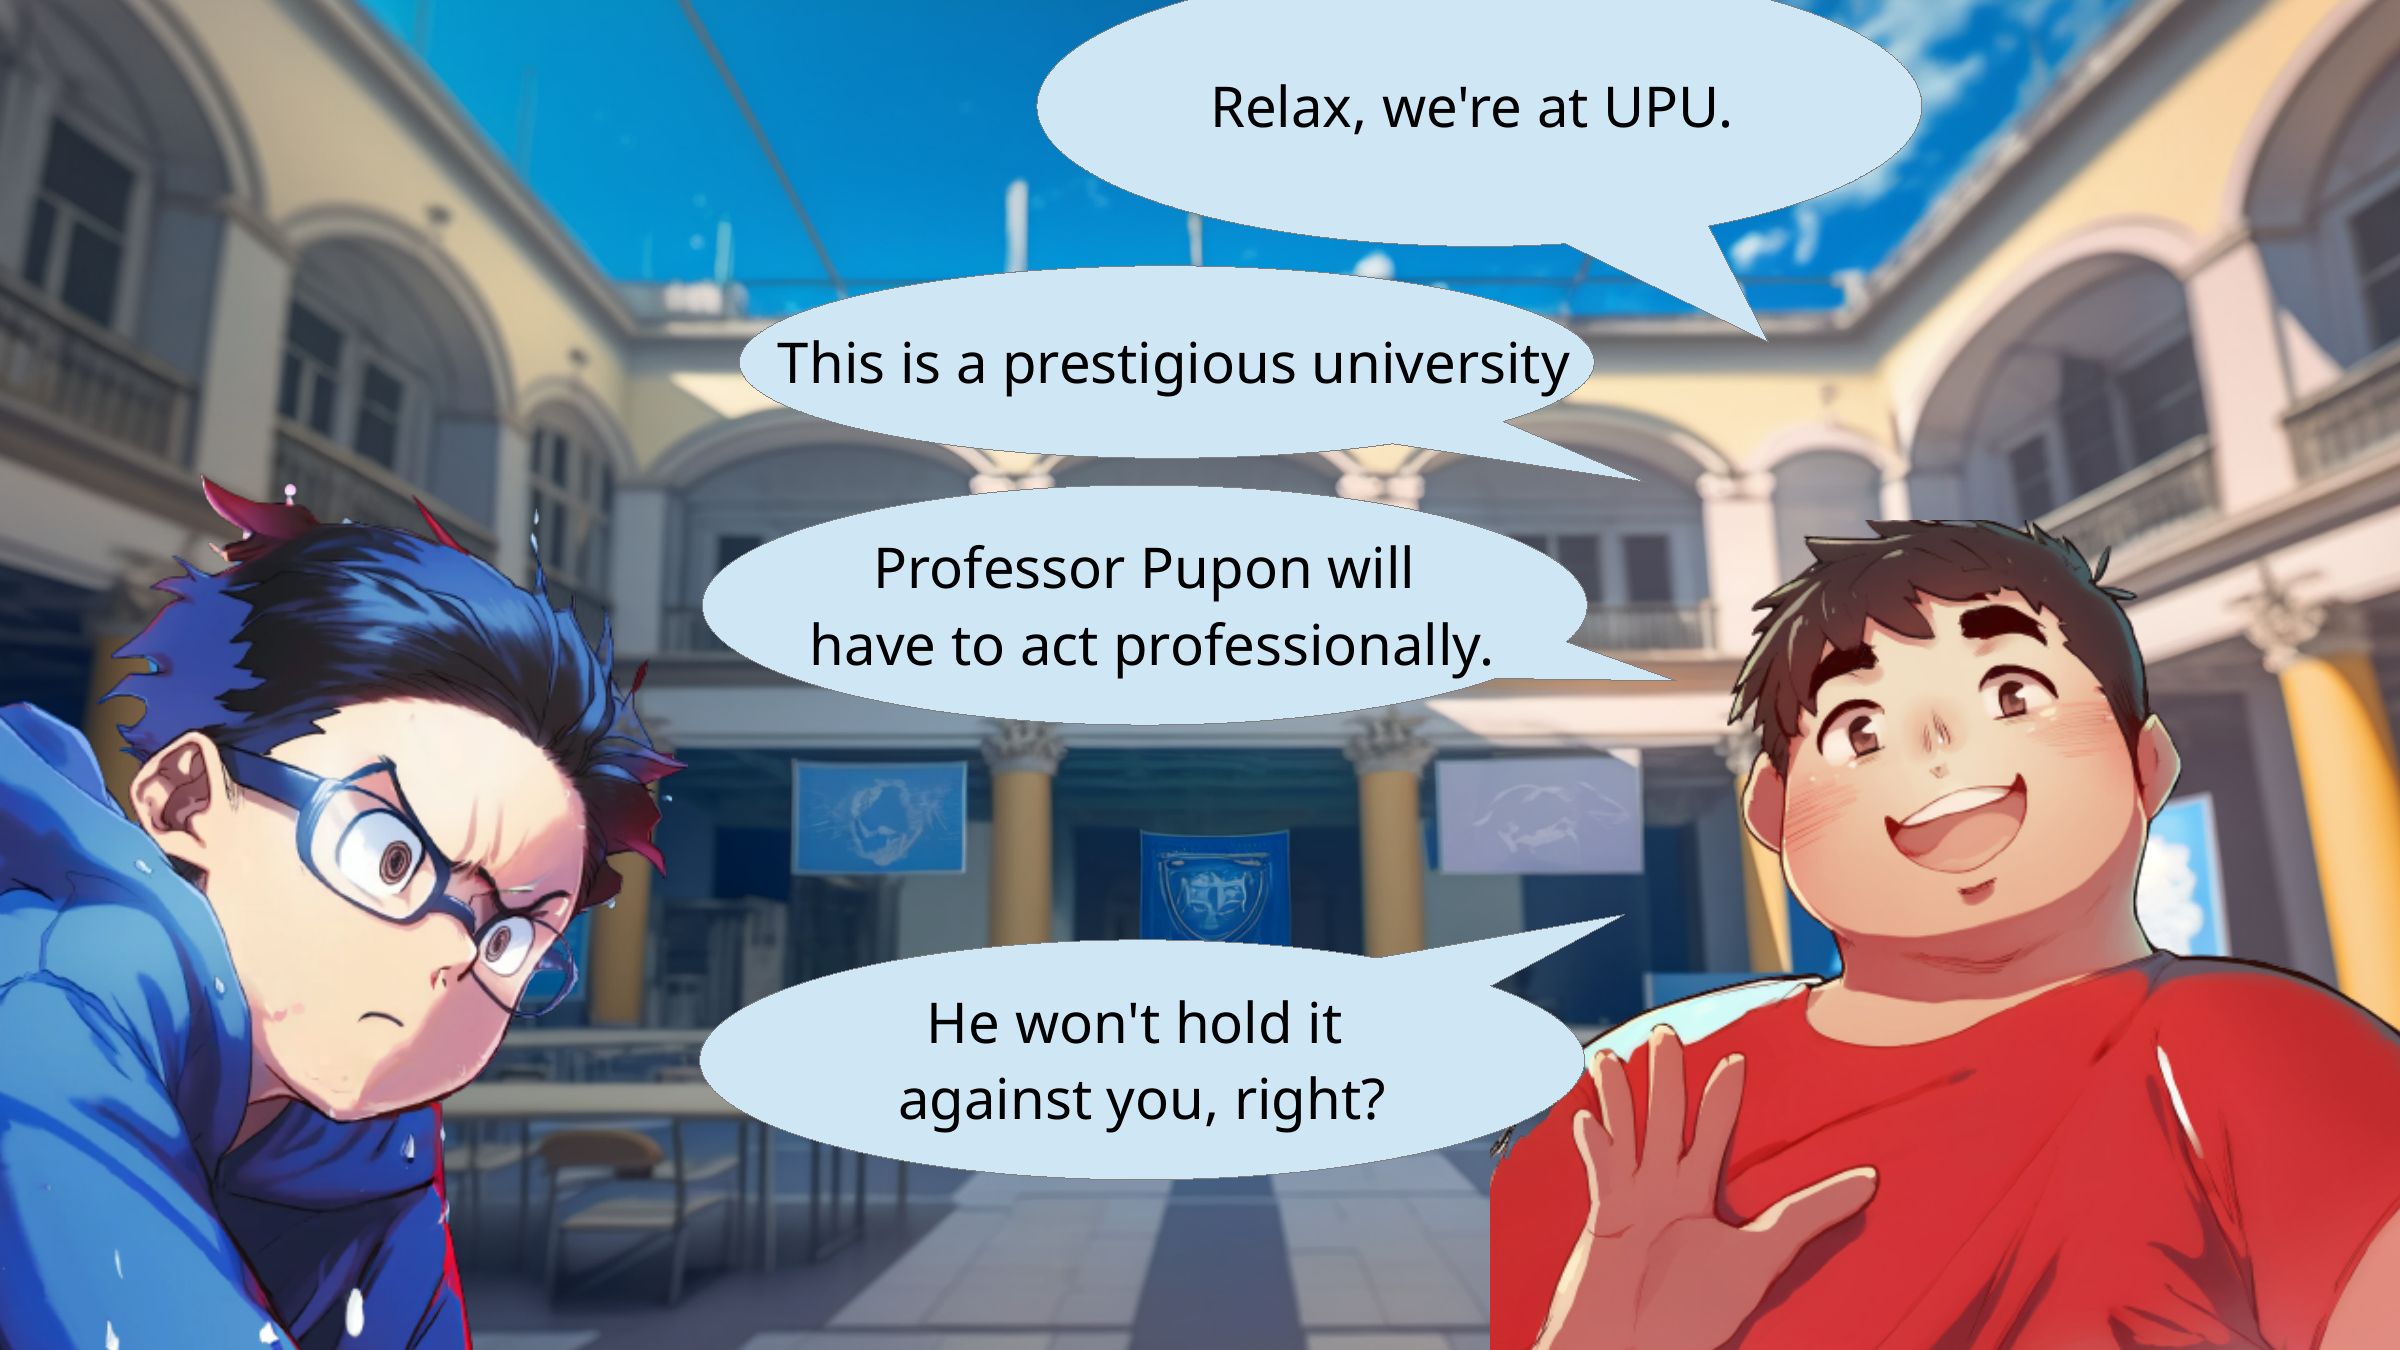

Relax, we're at UPU.
 This is a prestigious university
Professor Pupon will
 have to act professionally.
He won't hold it
against you, right?